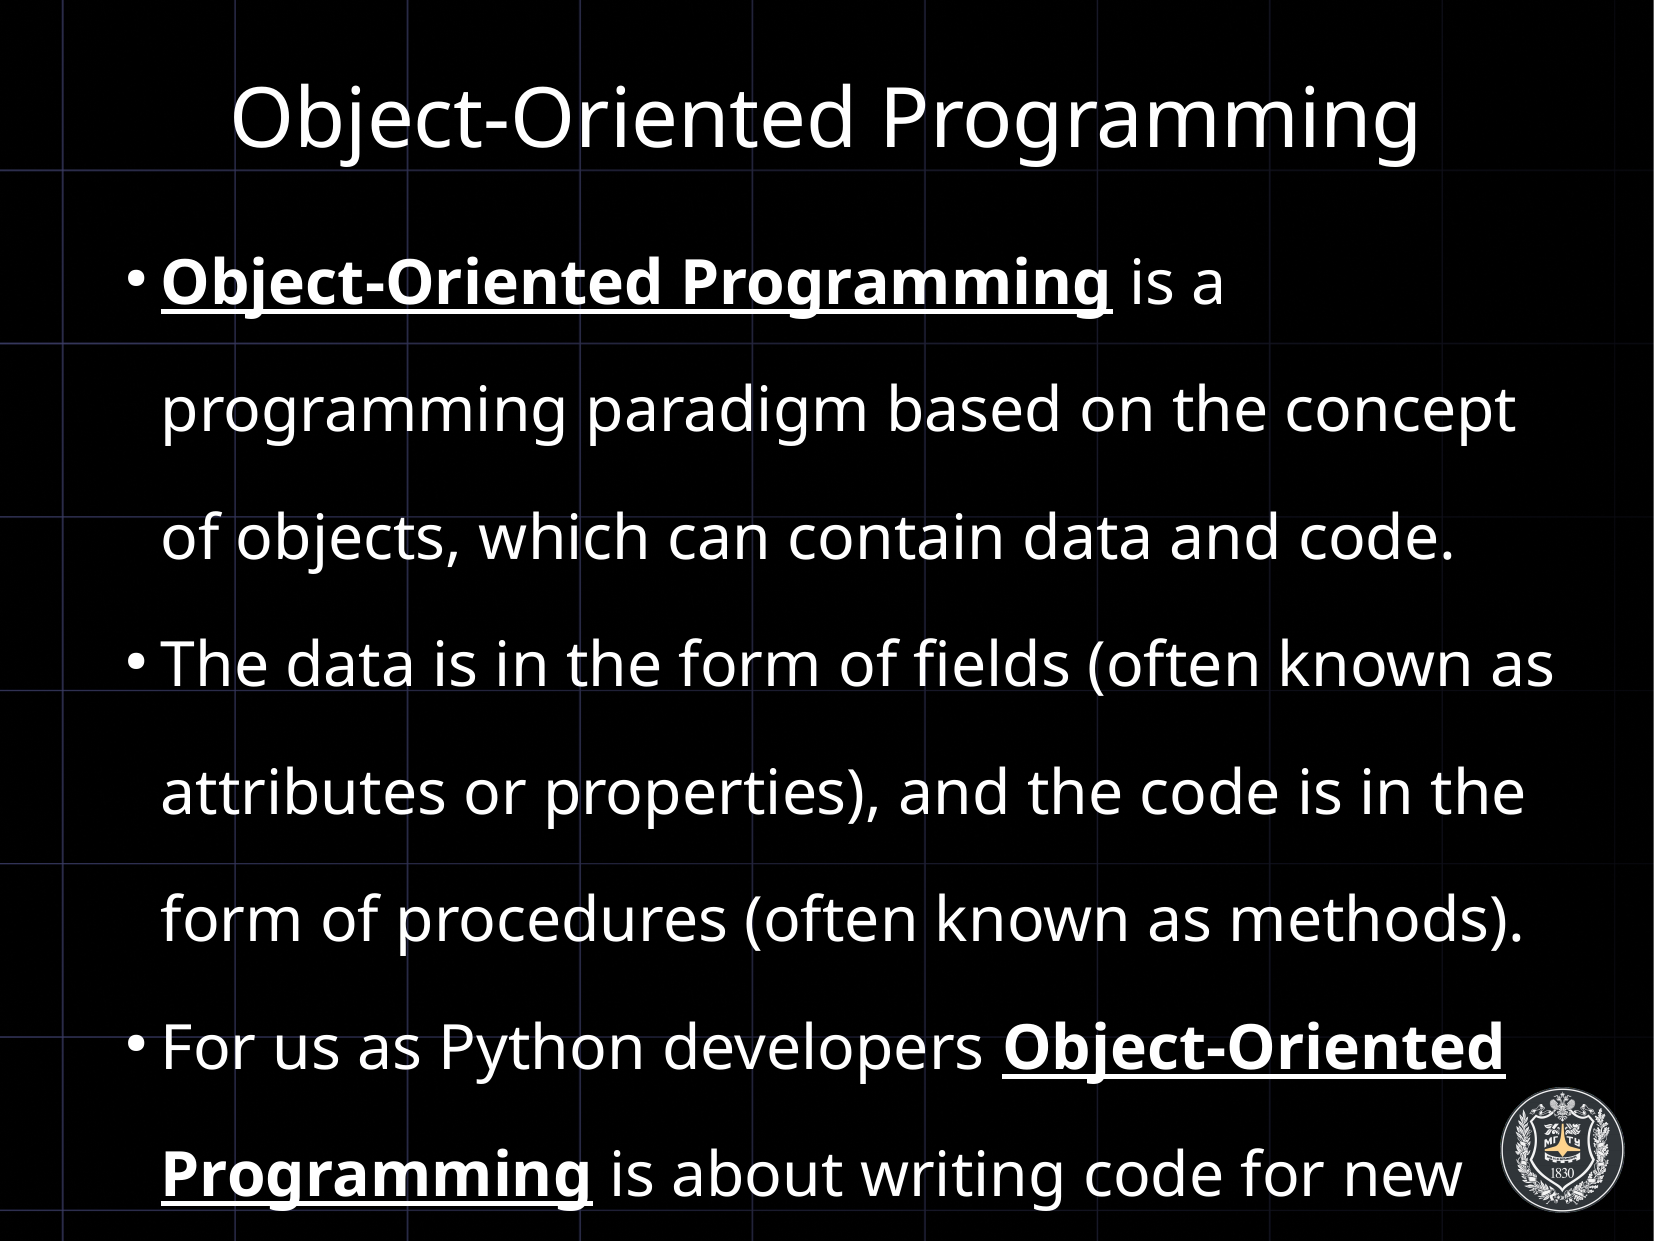

# Object-Oriented Programming
Object-Oriented Programming is a programming paradigm based on the concept of objects, which can contain data and code.
The data is in the form of fields (often known as attributes or properties), and the code is in the form of procedures (often known as methods).
For us as Python developers Object-Oriented Programming is about writing code for new objects (classes) and their usage.
It was created in the 1960s.
We will talk about OOP in the next lecture.